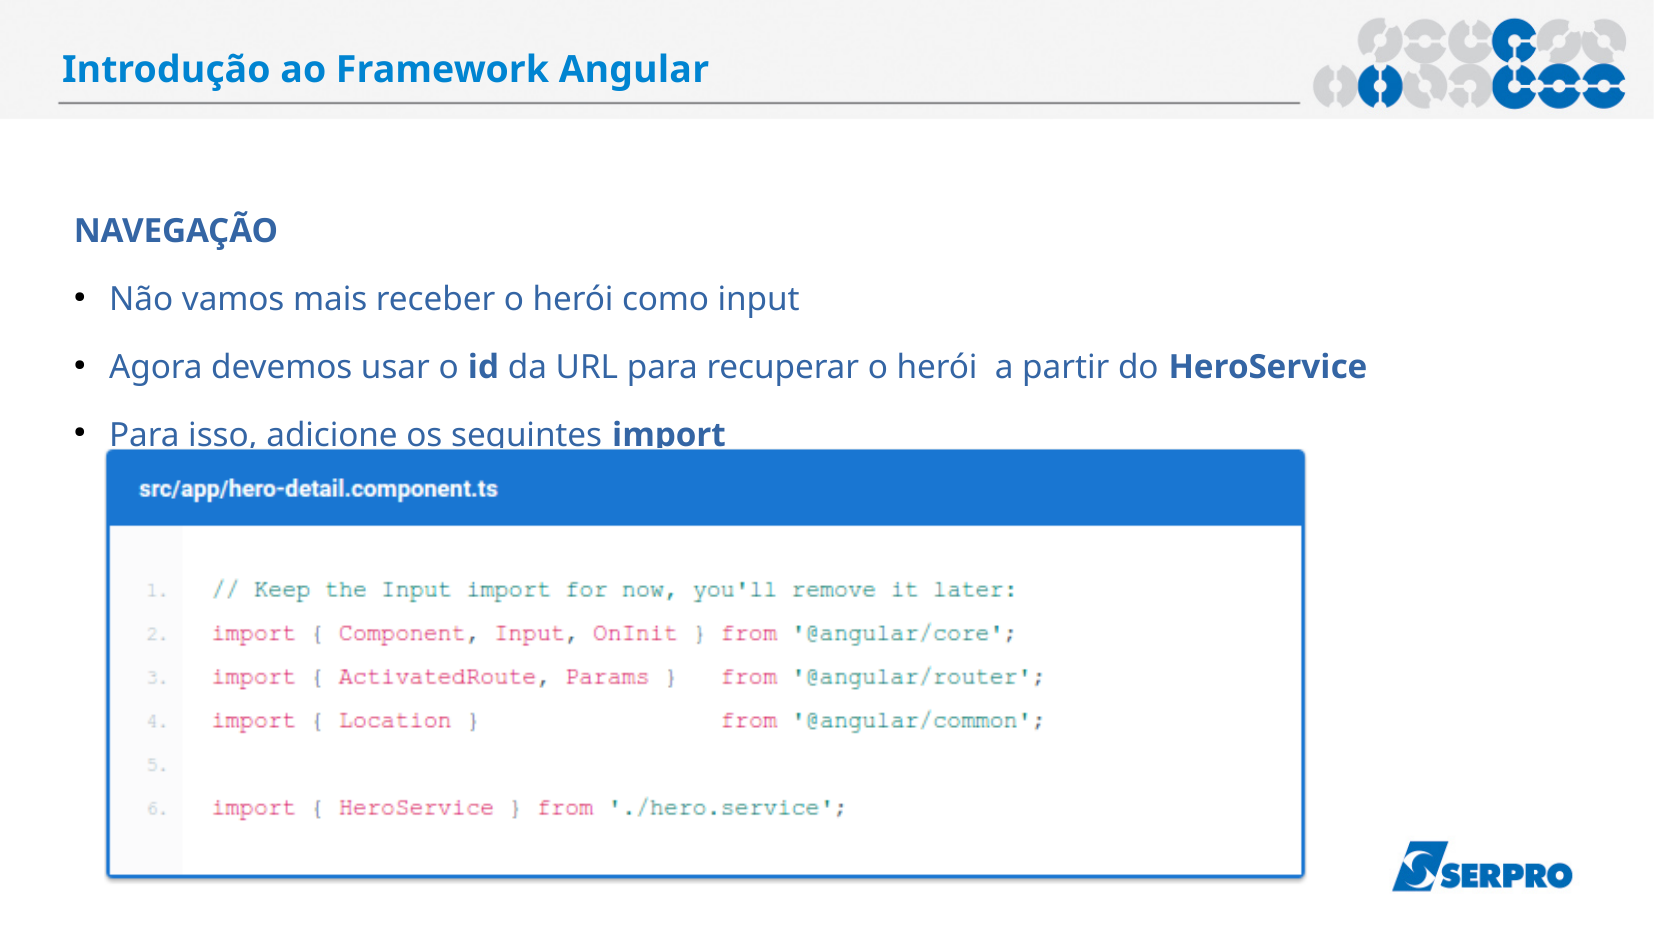

Introdução ao Framework Angular
NAVEGAÇÃO
Não vamos mais receber o herói como input
Agora devemos usar o id da URL para recuperar o herói a partir do HeroService
Para isso, adicione os seguintes import